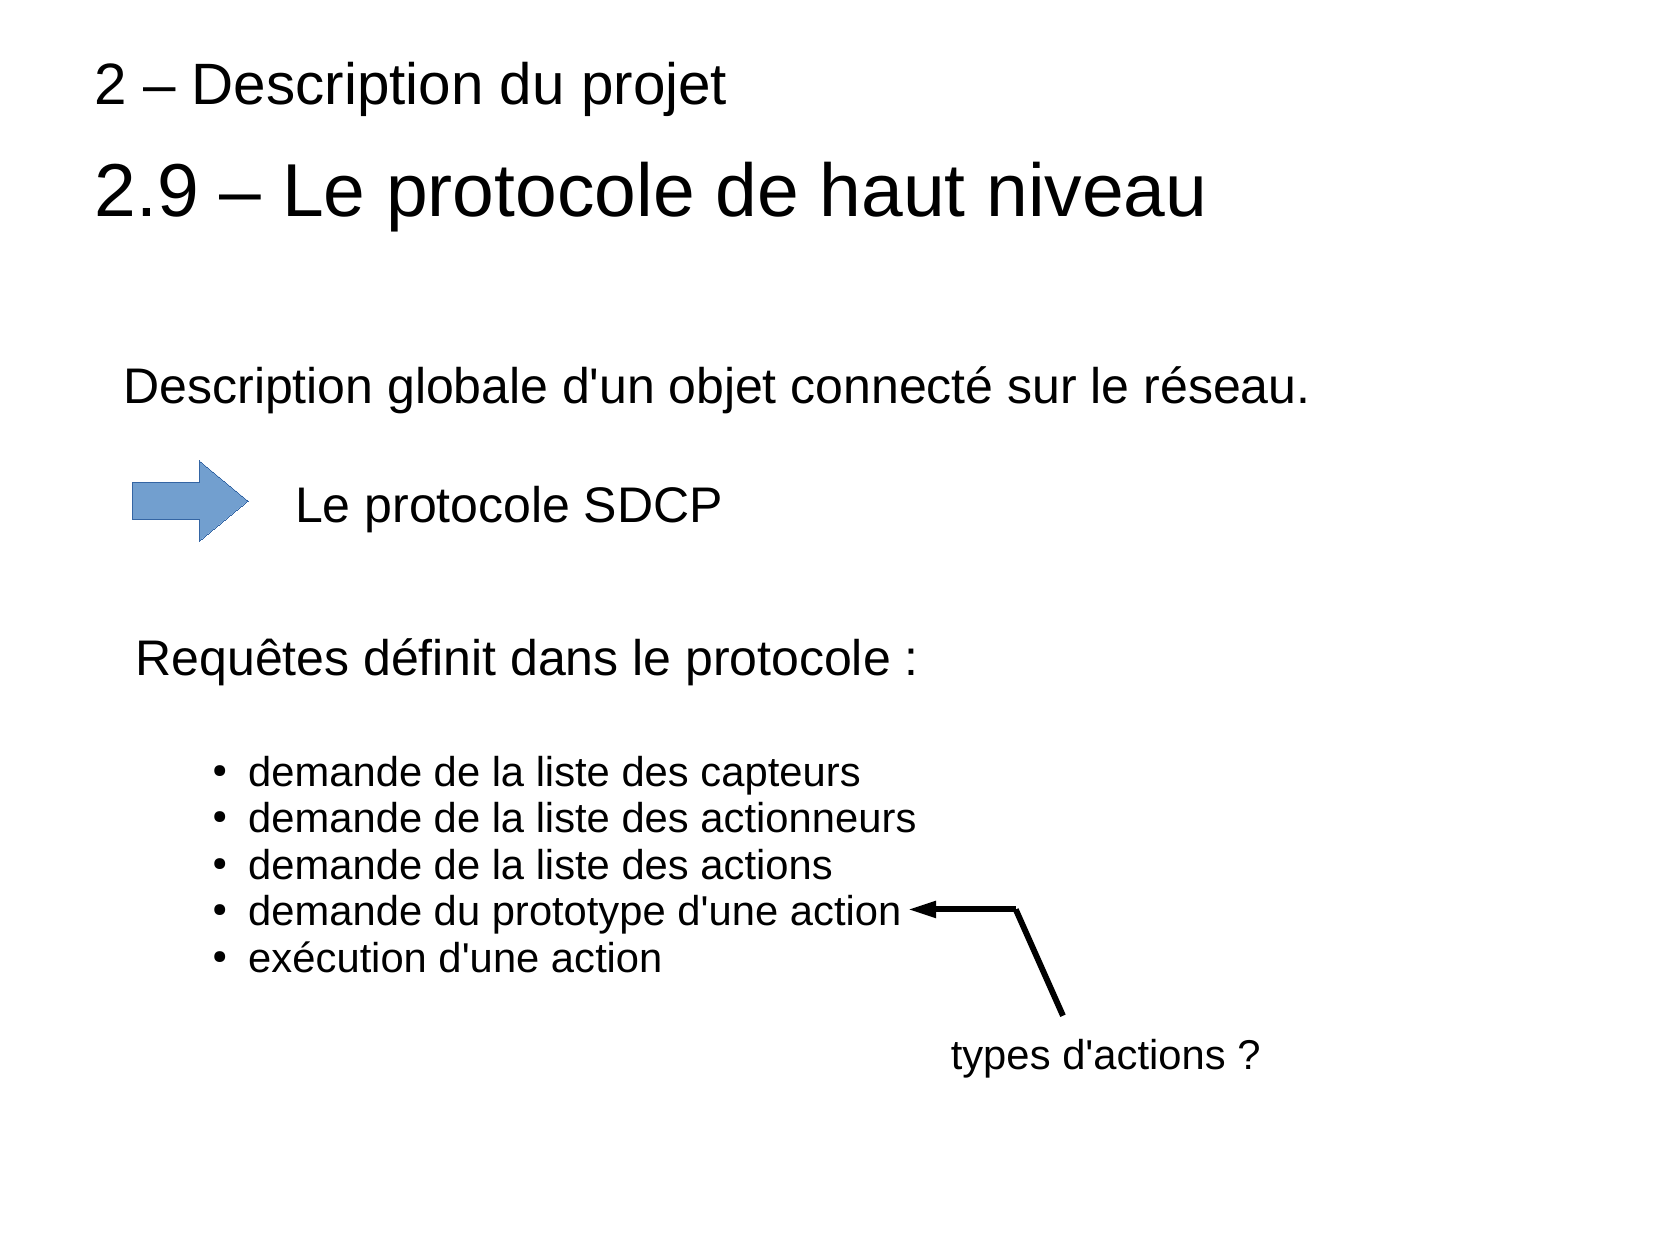

# 2 – Description du projet
2.9 – Le protocole de haut niveau
Description globale d'un objet connecté sur le réseau.
Le protocole SDCP
Requêtes définit dans le protocole :
demande de la liste des capteurs
demande de la liste des actionneurs
demande de la liste des actions
demande du prototype d'une action
exécution d'une action
types d'actions ?